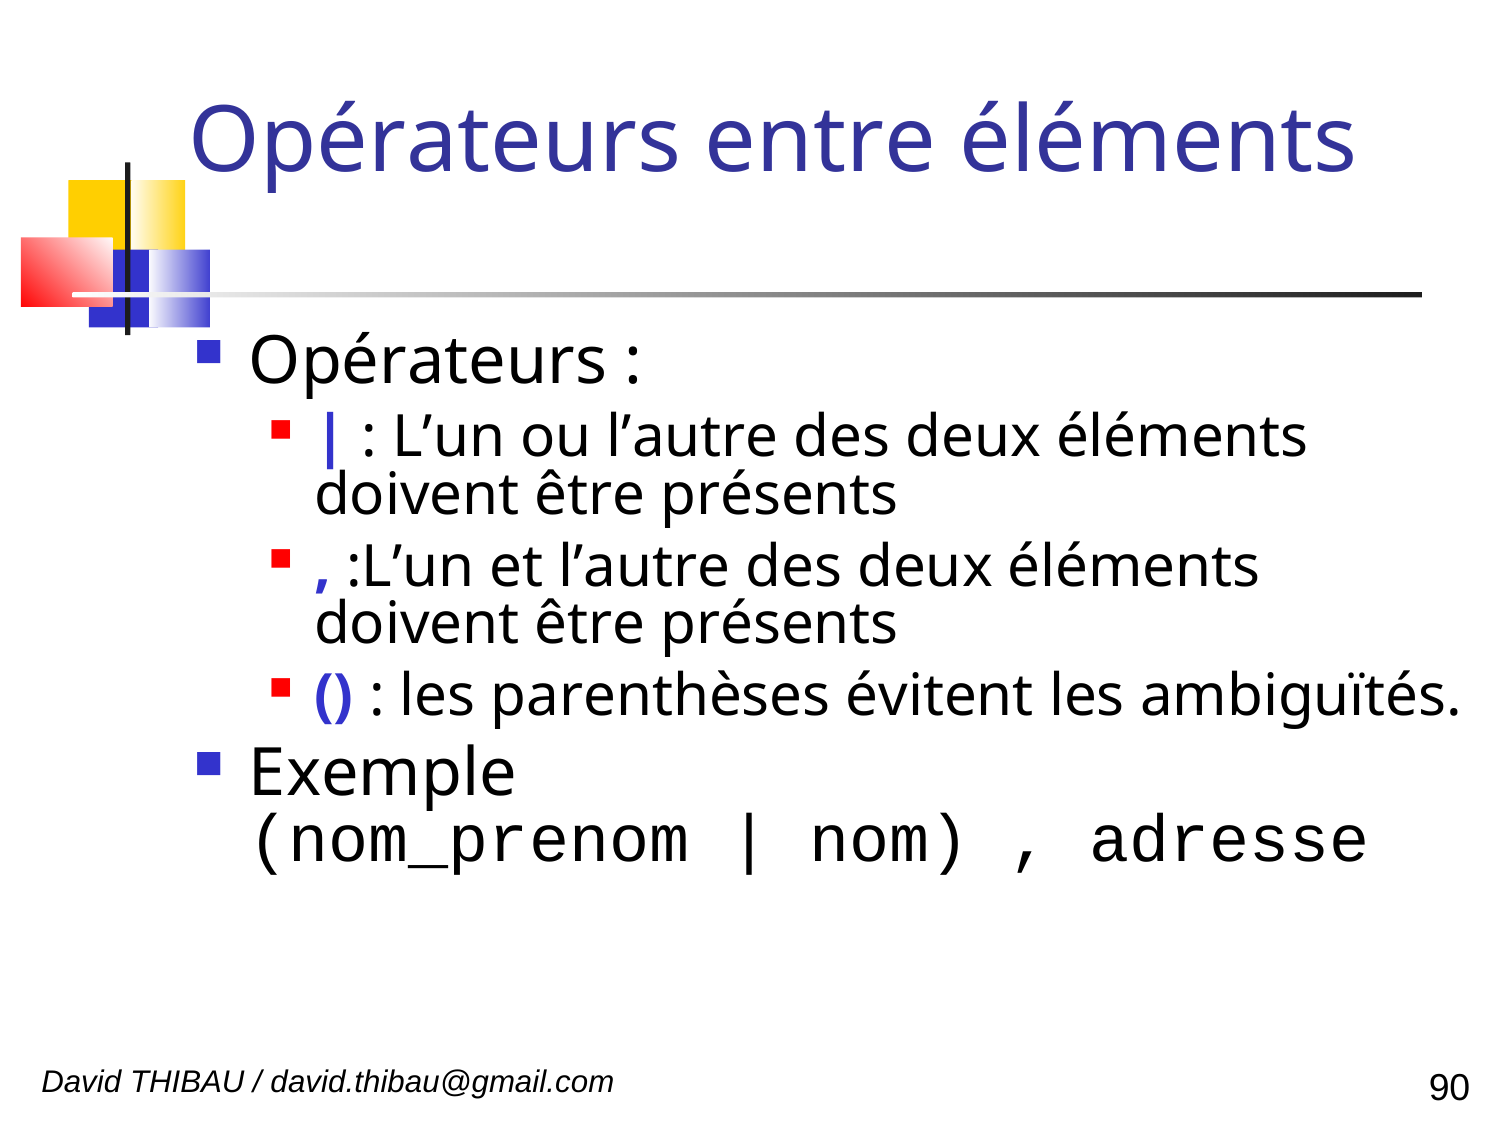

# Opérateurs entre éléments
Opérateurs :
| : L’un ou l’autre des deux éléments doivent être présents
, :L’un et l’autre des deux éléments doivent être présents
() : les parenthèses évitent les ambiguïtés.
Exemple
(nom_prenom | nom) , adresse